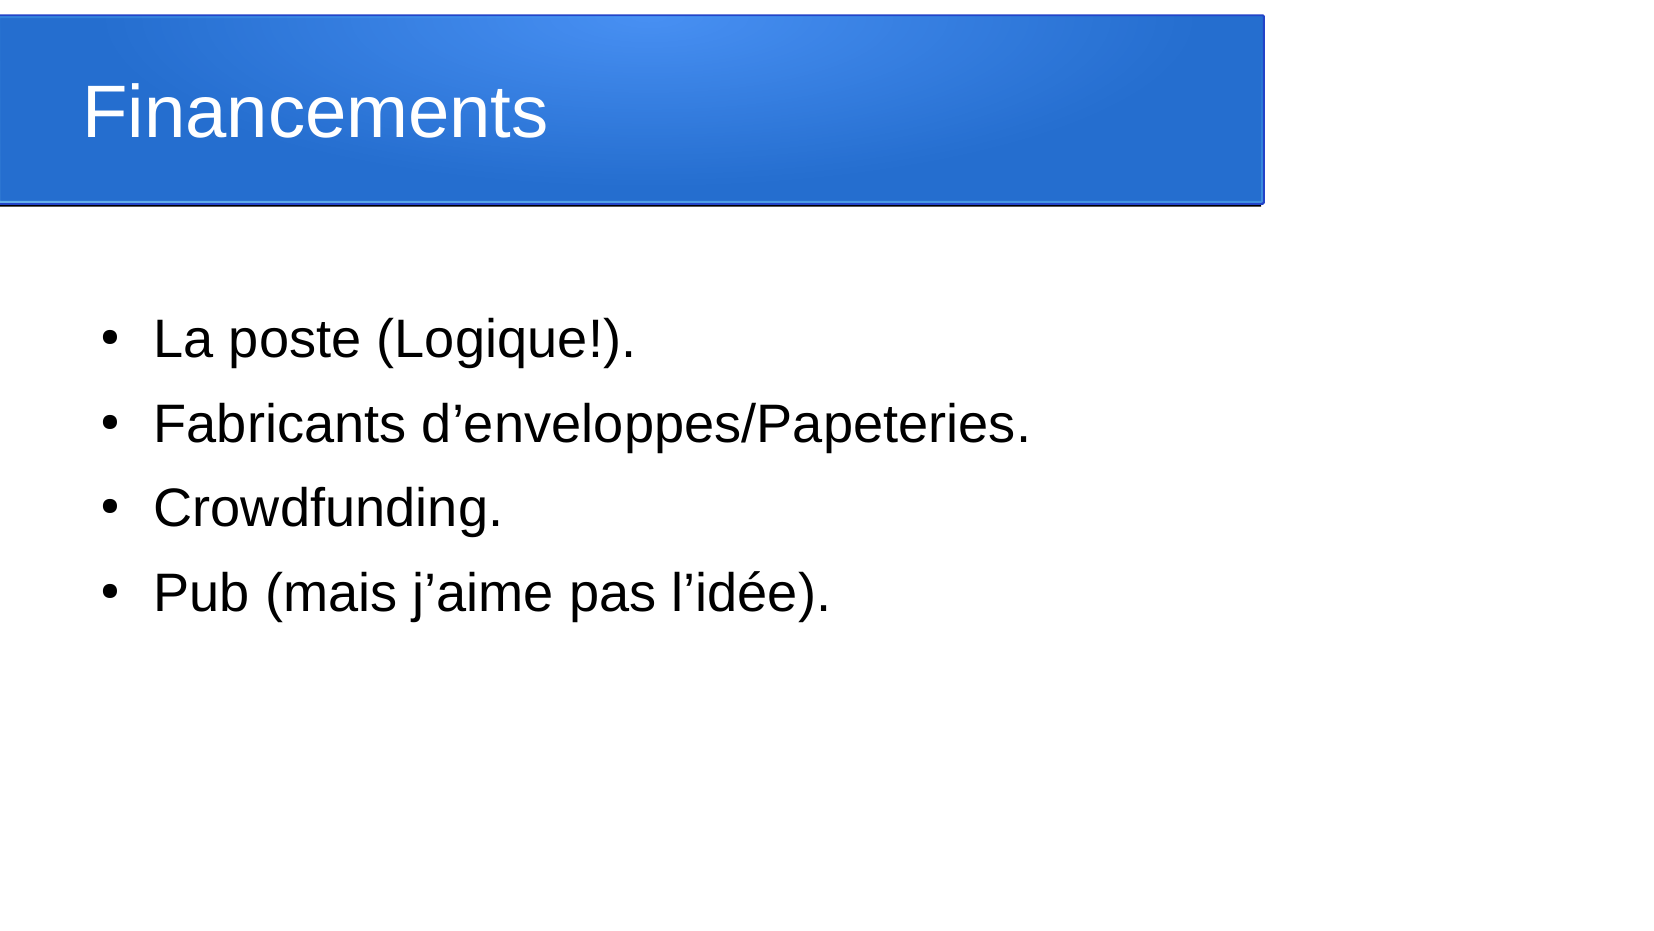

# Financements
La poste (Logique!).
Fabricants d’enveloppes/Papeteries.
Crowdfunding.
Pub (mais j’aime pas l’idée).